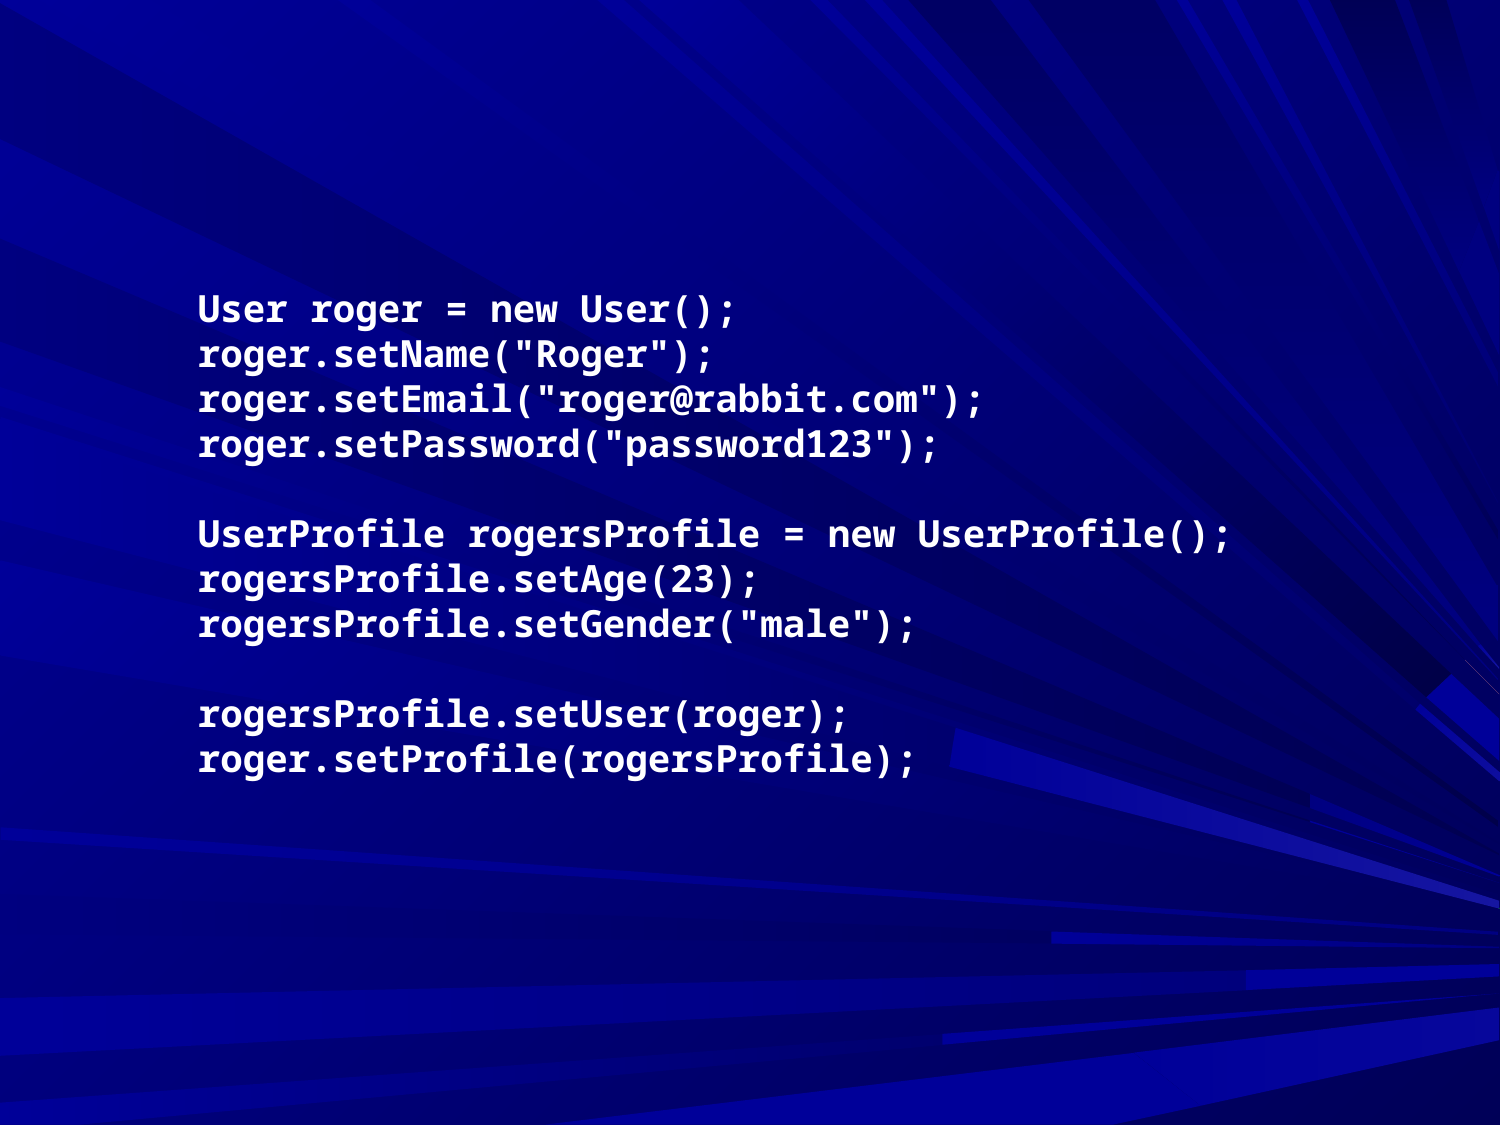

User roger = new User();
 roger.setName("Roger");
 roger.setEmail("roger@rabbit.com");
 roger.setPassword("password123");
 UserProfile rogersProfile = new UserProfile();
 rogersProfile.setAge(23);
 rogersProfile.setGender("male");
 rogersProfile.setUser(roger);
 roger.setProfile(rogersProfile);